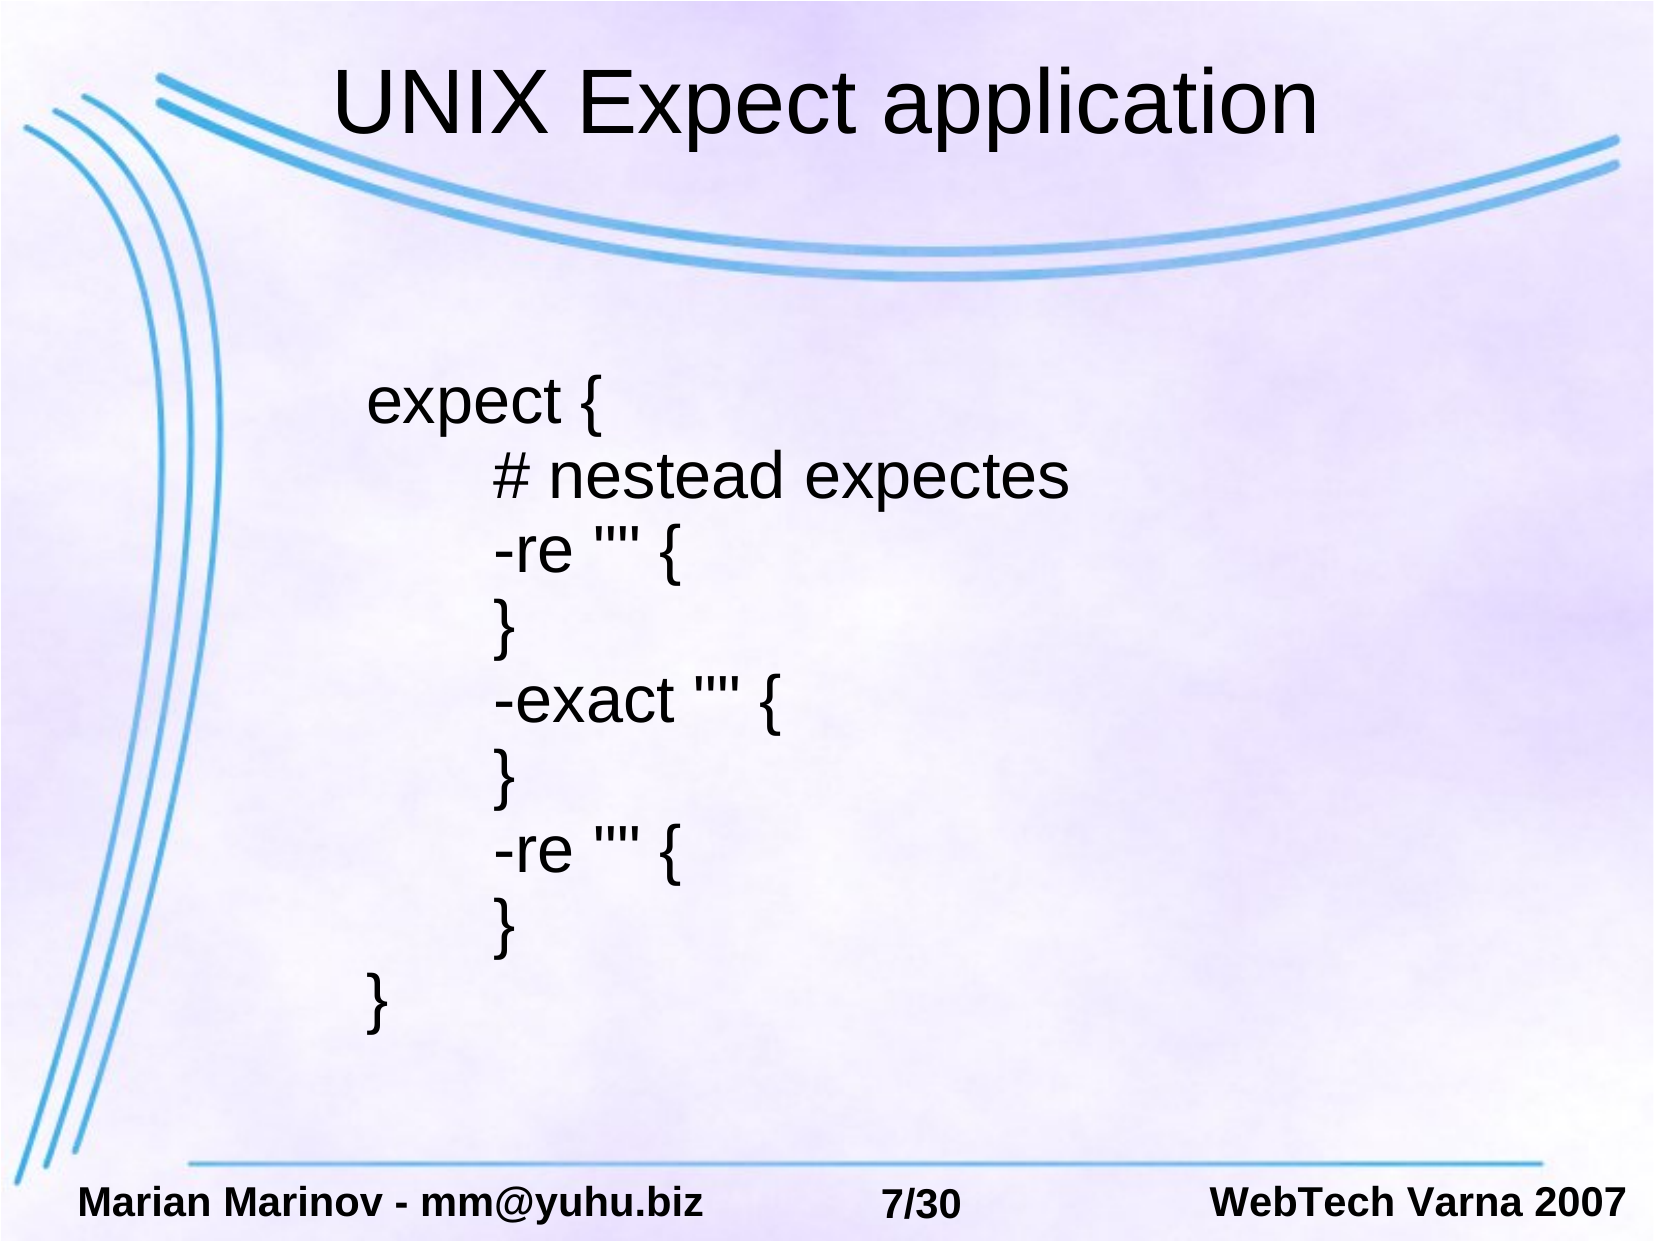

# UNIX Expect application
expect {
	# nestead expectes
	-re "" {
	}
	-exact "" {
	}
	-re "" {
	}
}
8
Marian Marinov - mm@yuhu.biz
WebTech Varna 2007
7/30